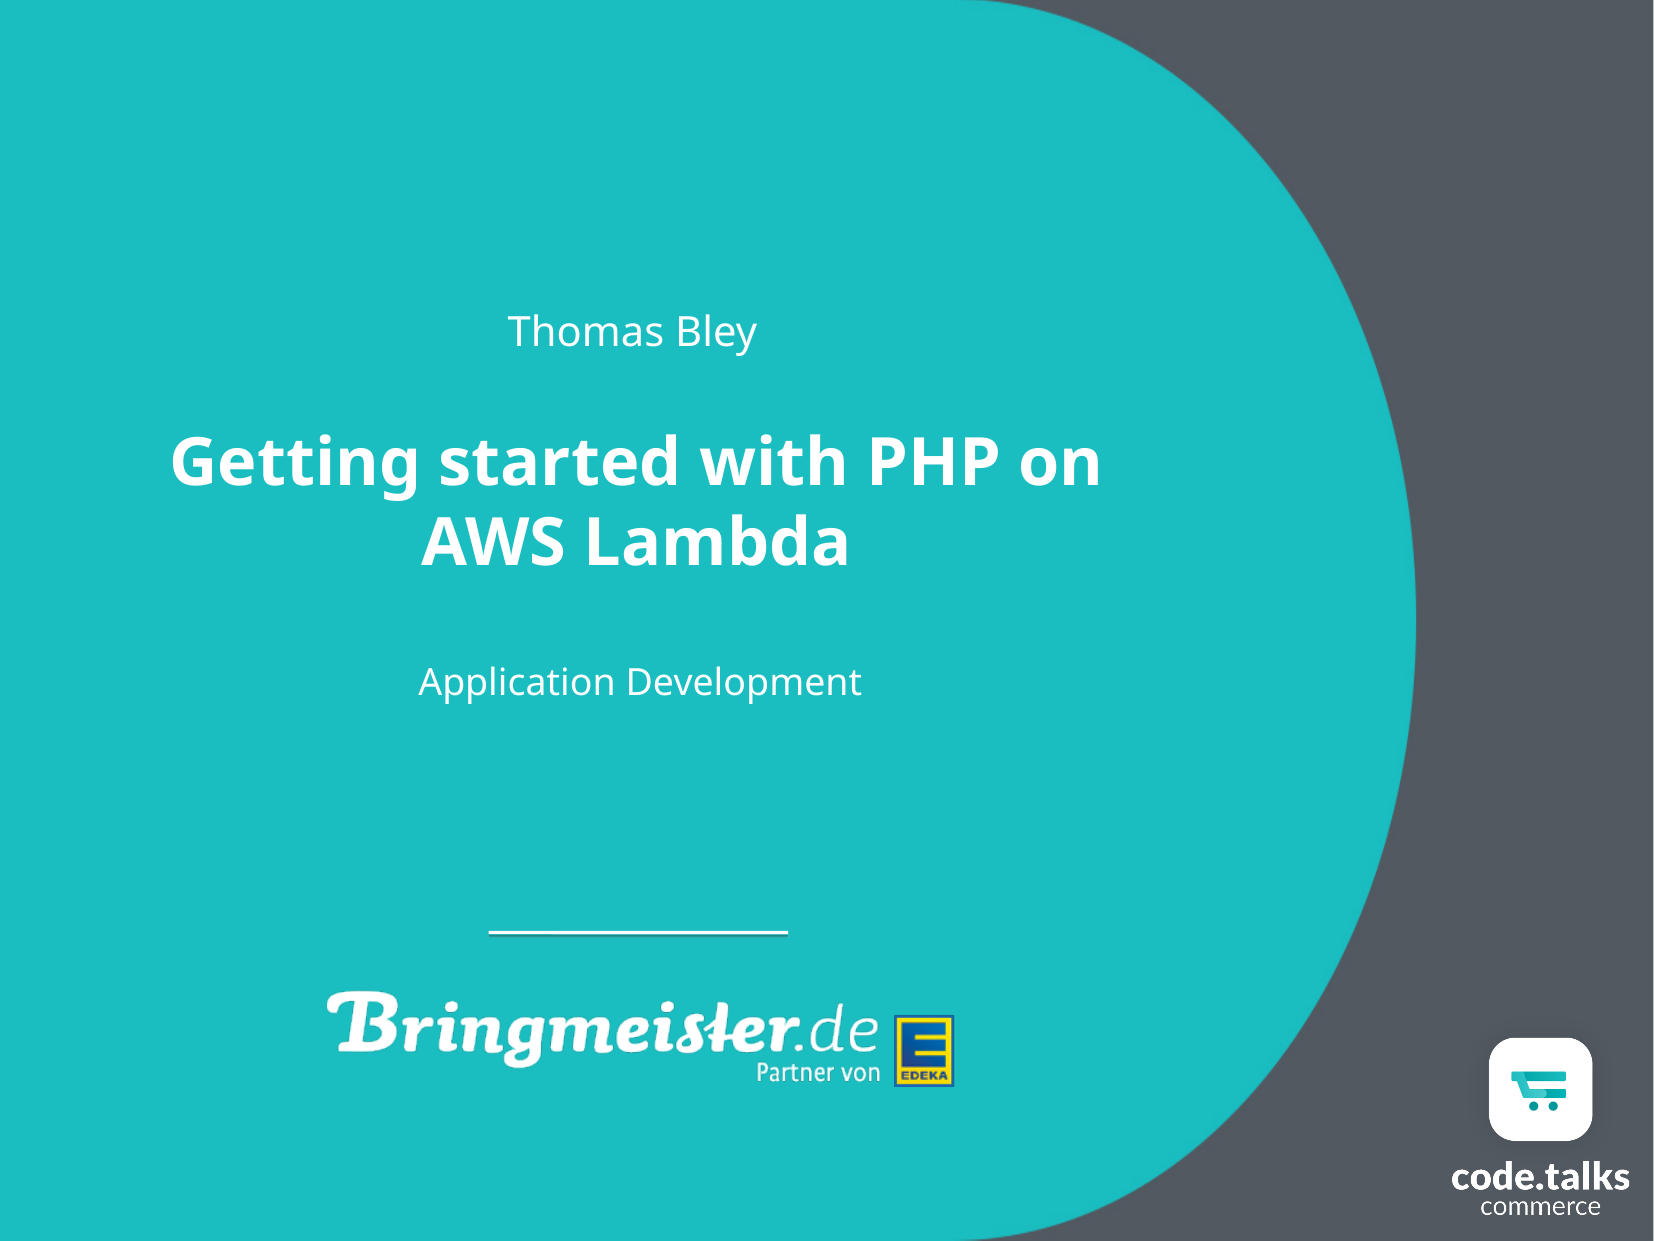

Thomas Bley
Getting started with PHP on AWS Lambda
Application Development